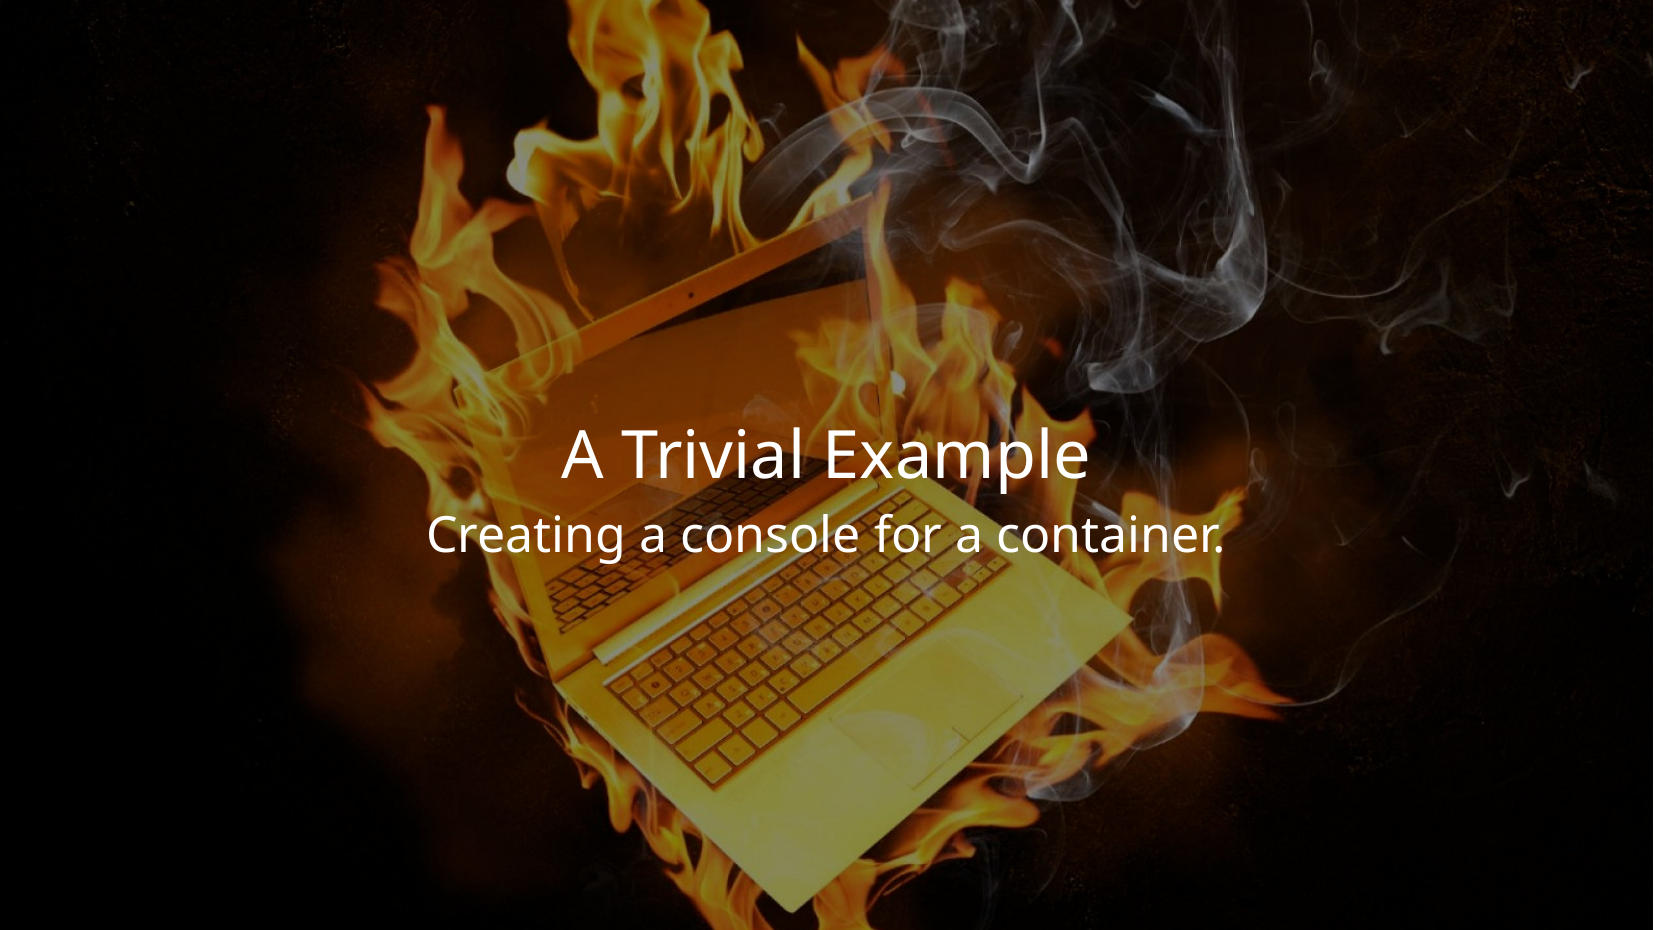

A Trivial Example
Creating a console for a container.